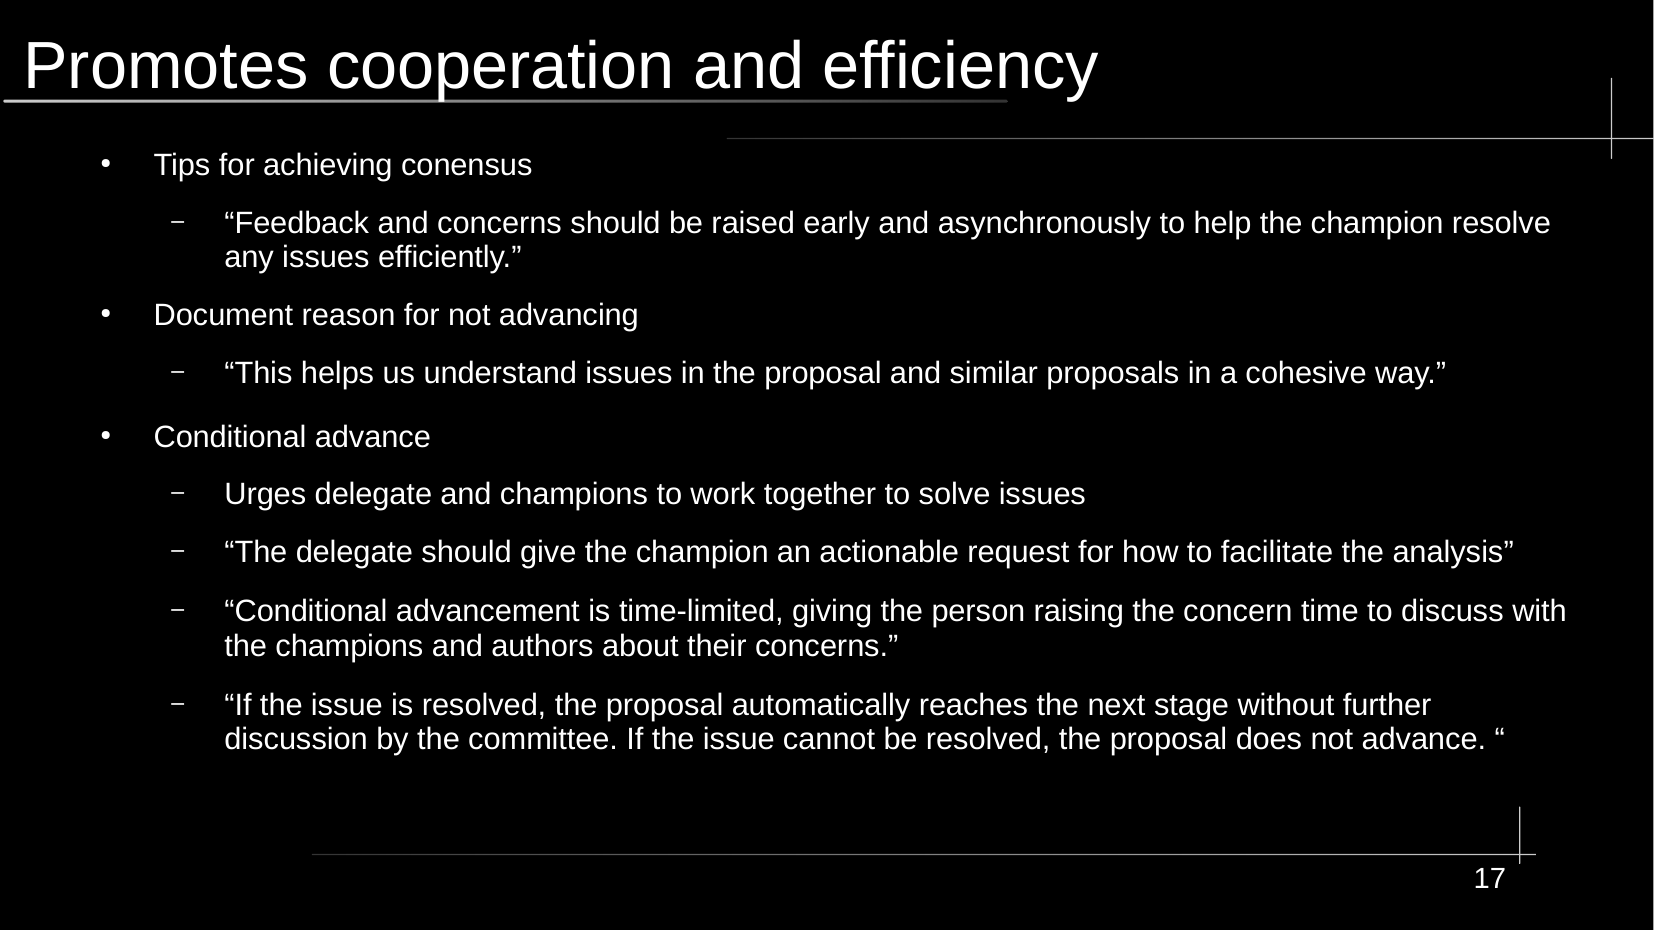

# Promotes cooperation and efficiency
Tips for achieving conensus
“Feedback and concerns should be raised early and asynchronously to help the champion resolve any issues efficiently.”
Document reason for not advancing
“This helps us understand issues in the proposal and similar proposals in a cohesive way.”
Conditional advance
Urges delegate and champions to work together to solve issues
“The delegate should give the champion an actionable request for how to facilitate the analysis”
“Conditional advancement is time-limited, giving the person raising the concern time to discuss with the champions and authors about their concerns.”
“If the issue is resolved, the proposal automatically reaches the next stage without further discussion by the committee. If the issue cannot be resolved, the proposal does not advance. “
17